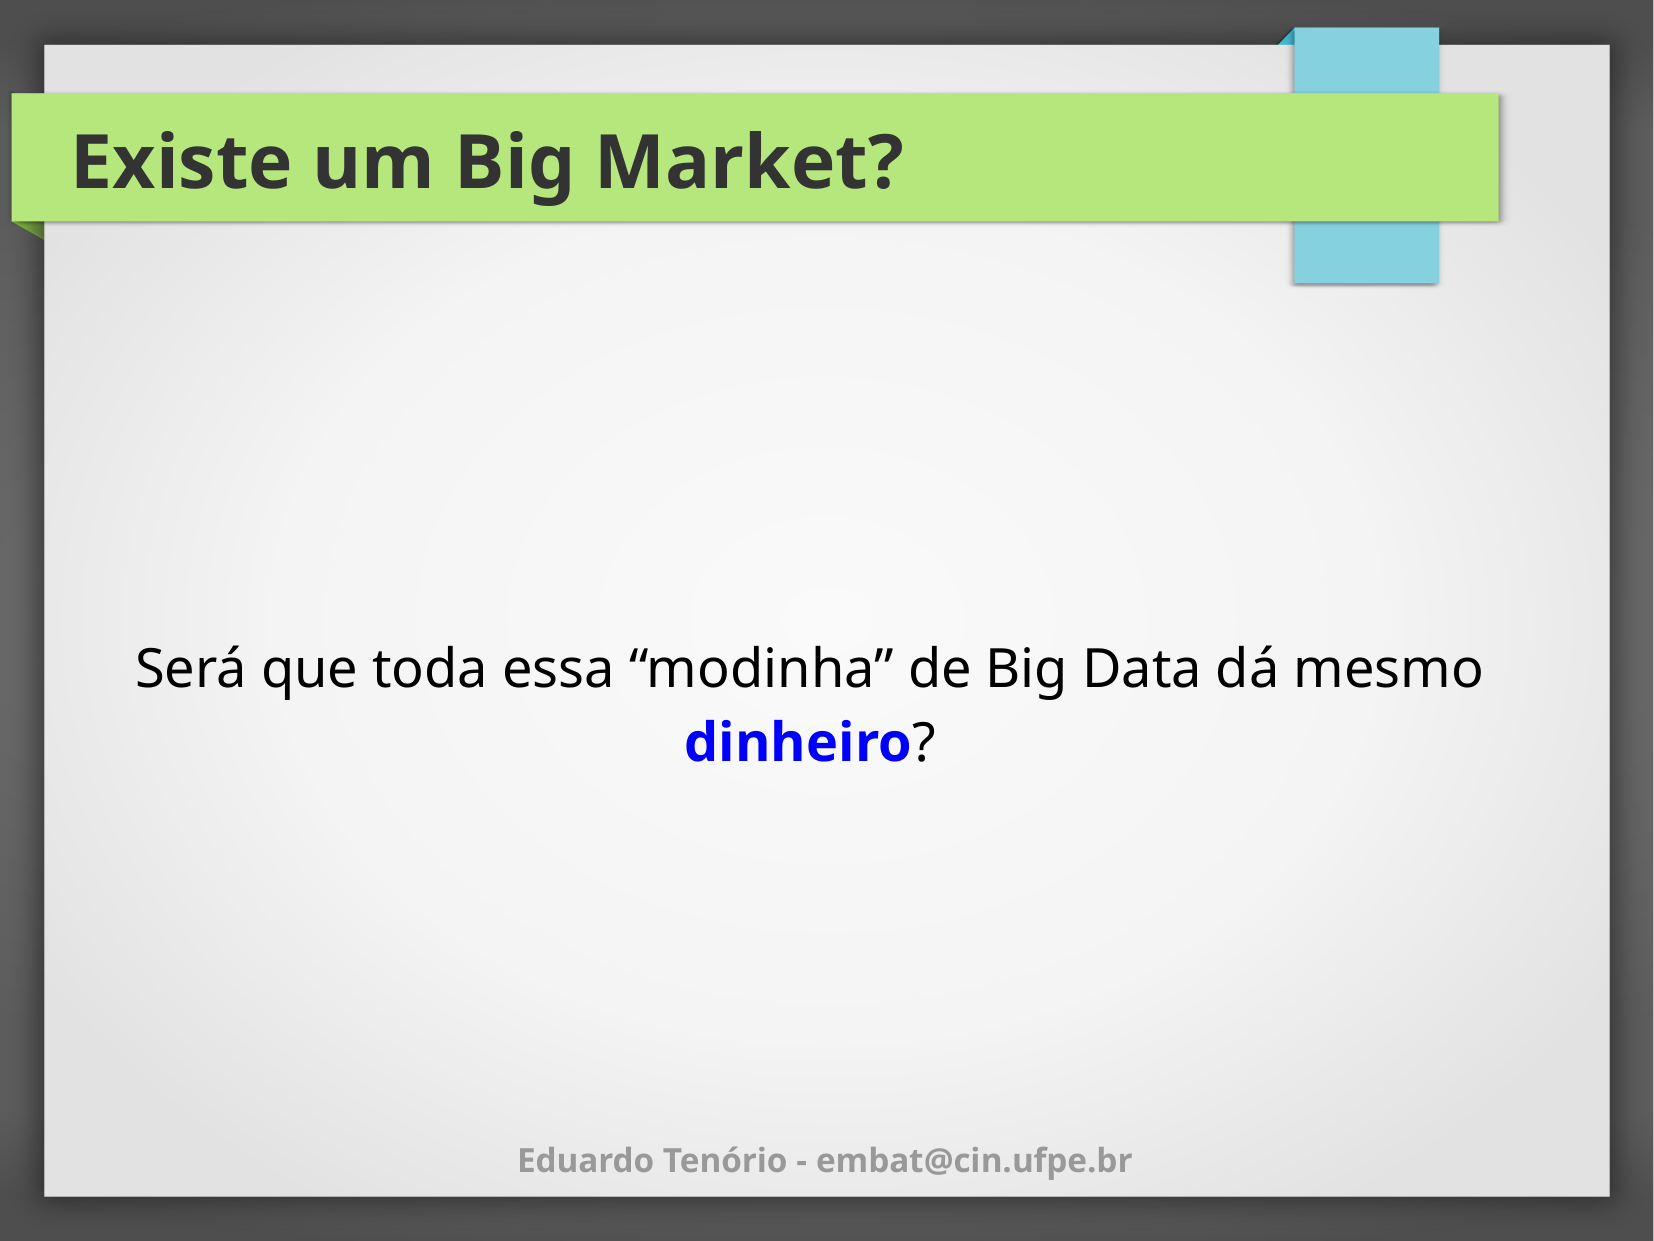

# Existe um Big Market?
Será que toda essa “modinha” de Big Data dá mesmo dinheiro?
Eduardo Tenório - embat@cin.ufpe.br